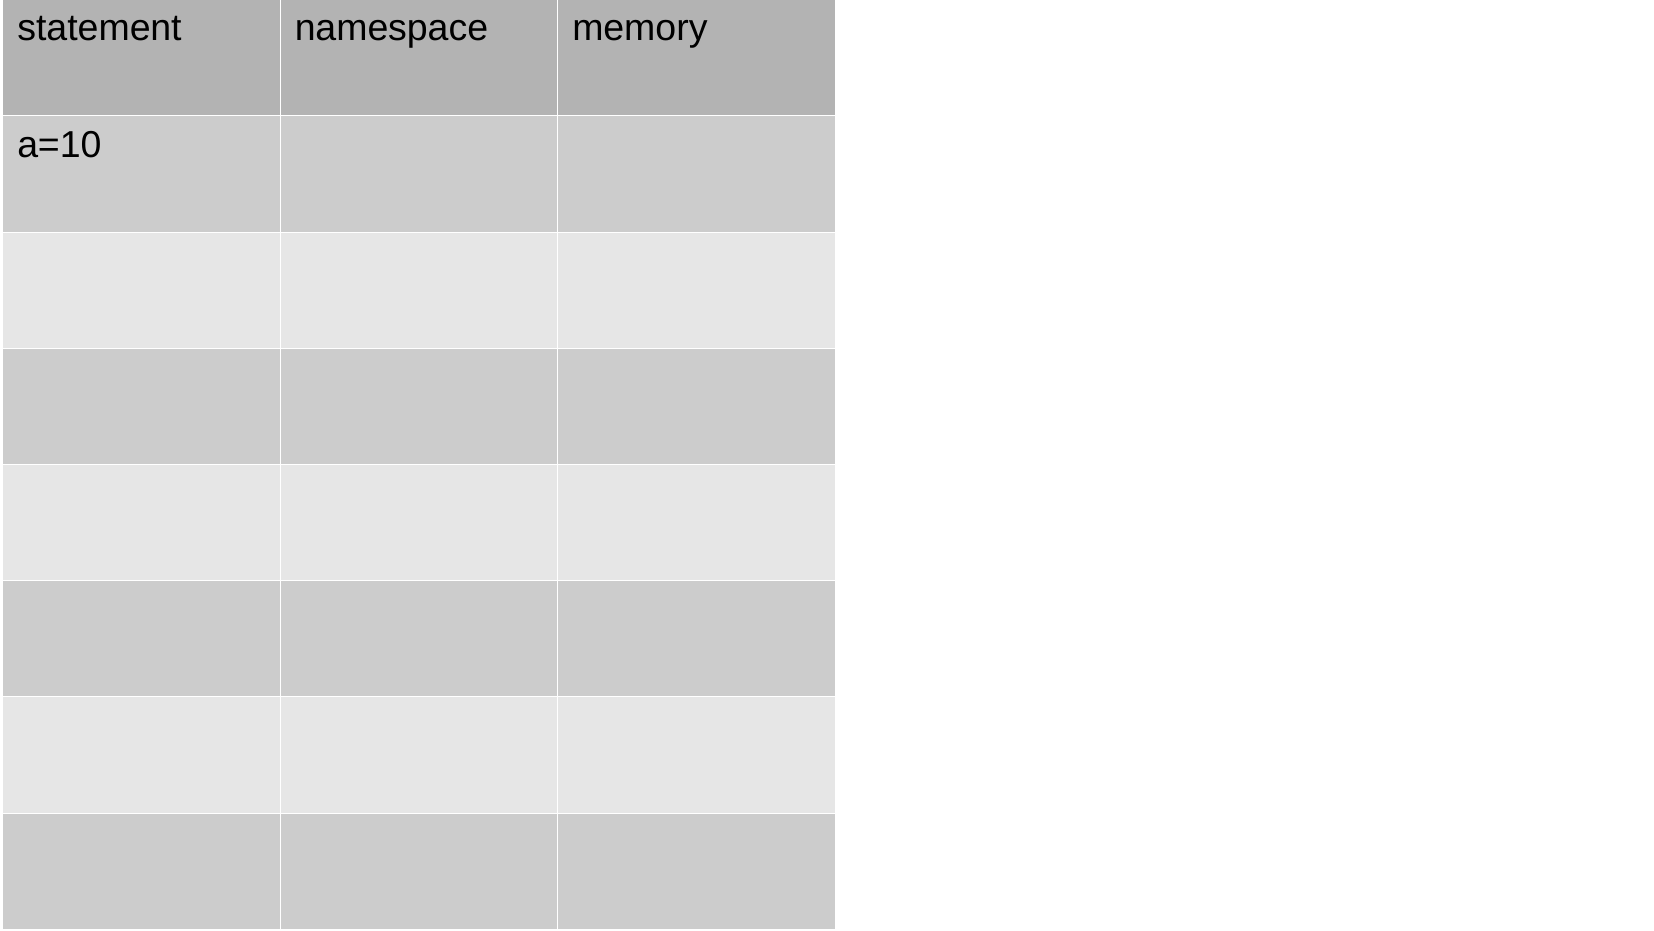

| statement | namespace | memory |
| --- | --- | --- |
| a=10 | | |
| | | |
| | | |
| | | |
| | | |
| | | |
| | | |